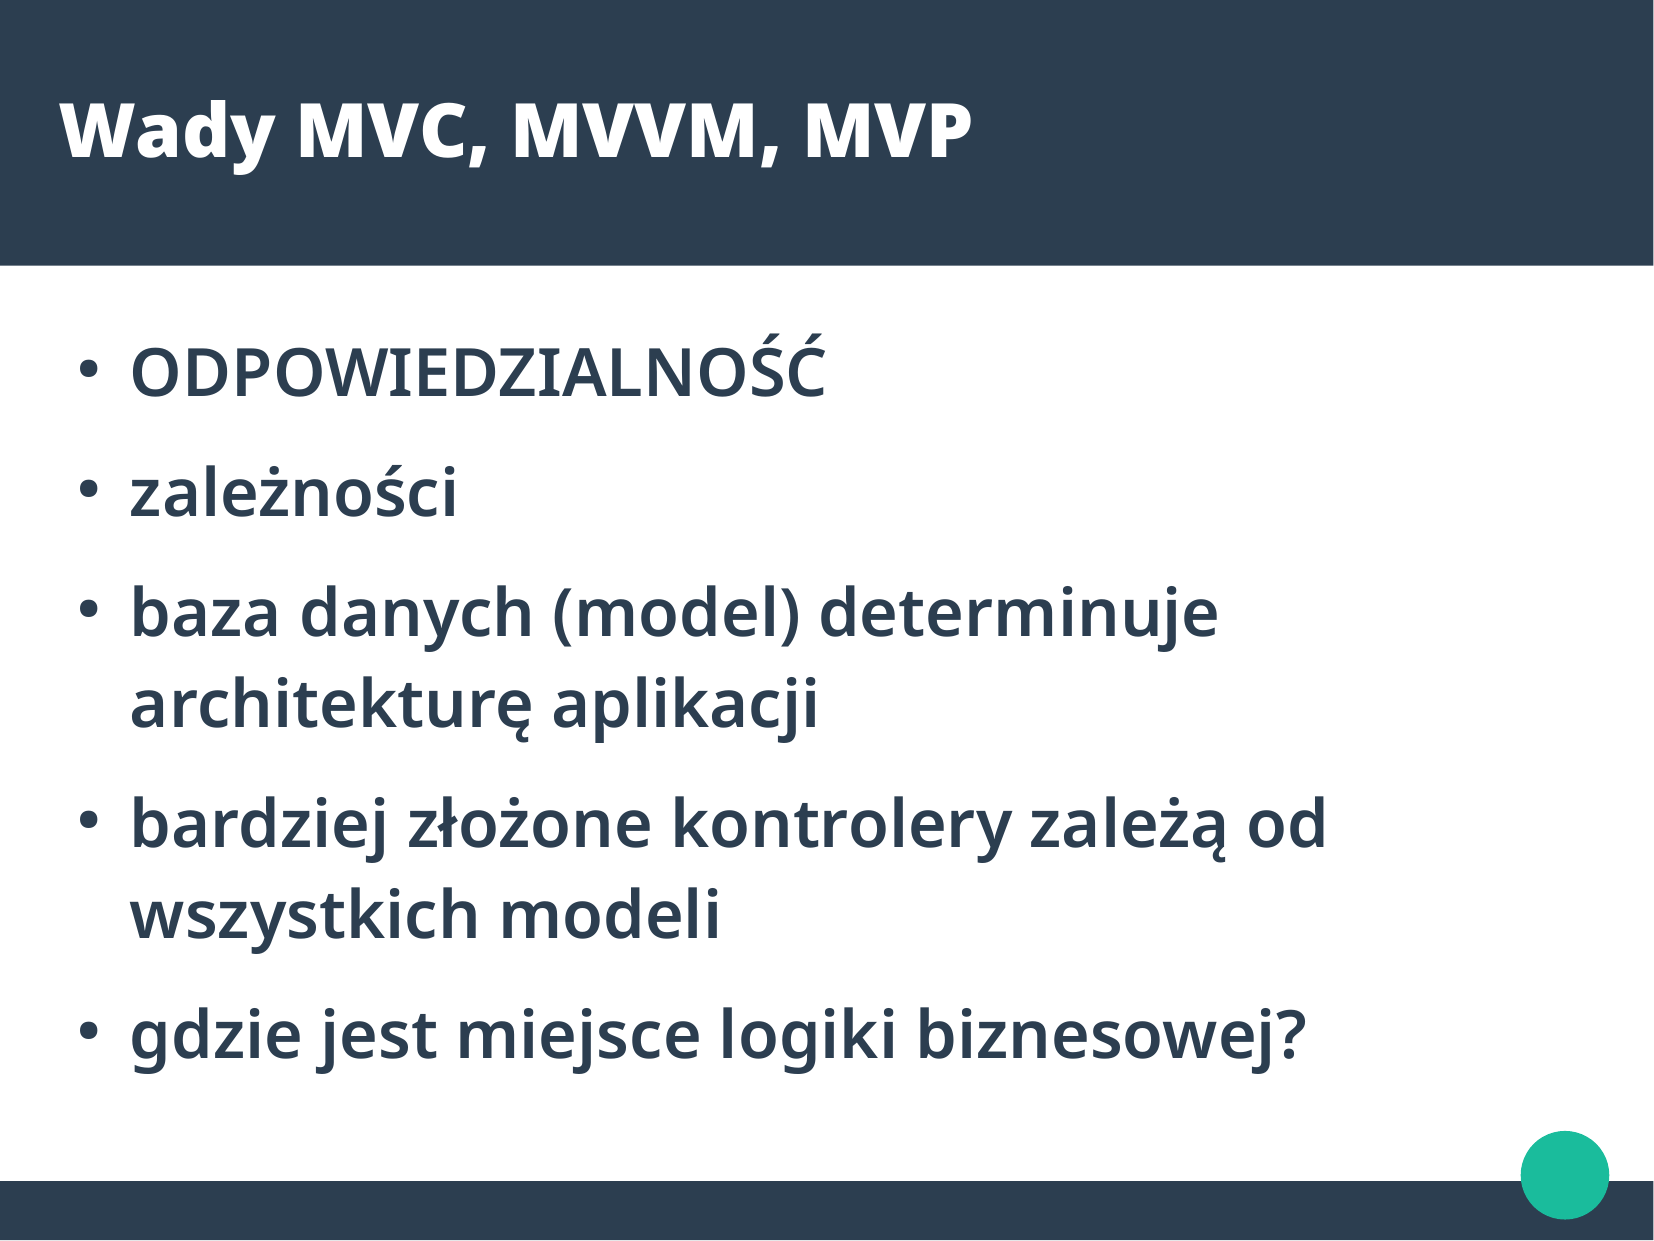

# Wady MVC, MVVM, MVP
ODPOWIEDZIALNOŚĆ
zależności
baza danych (model) determinuje architekturę aplikacji
bardziej złożone kontrolery zależą od wszystkich modeli
gdzie jest miejsce logiki biznesowej?